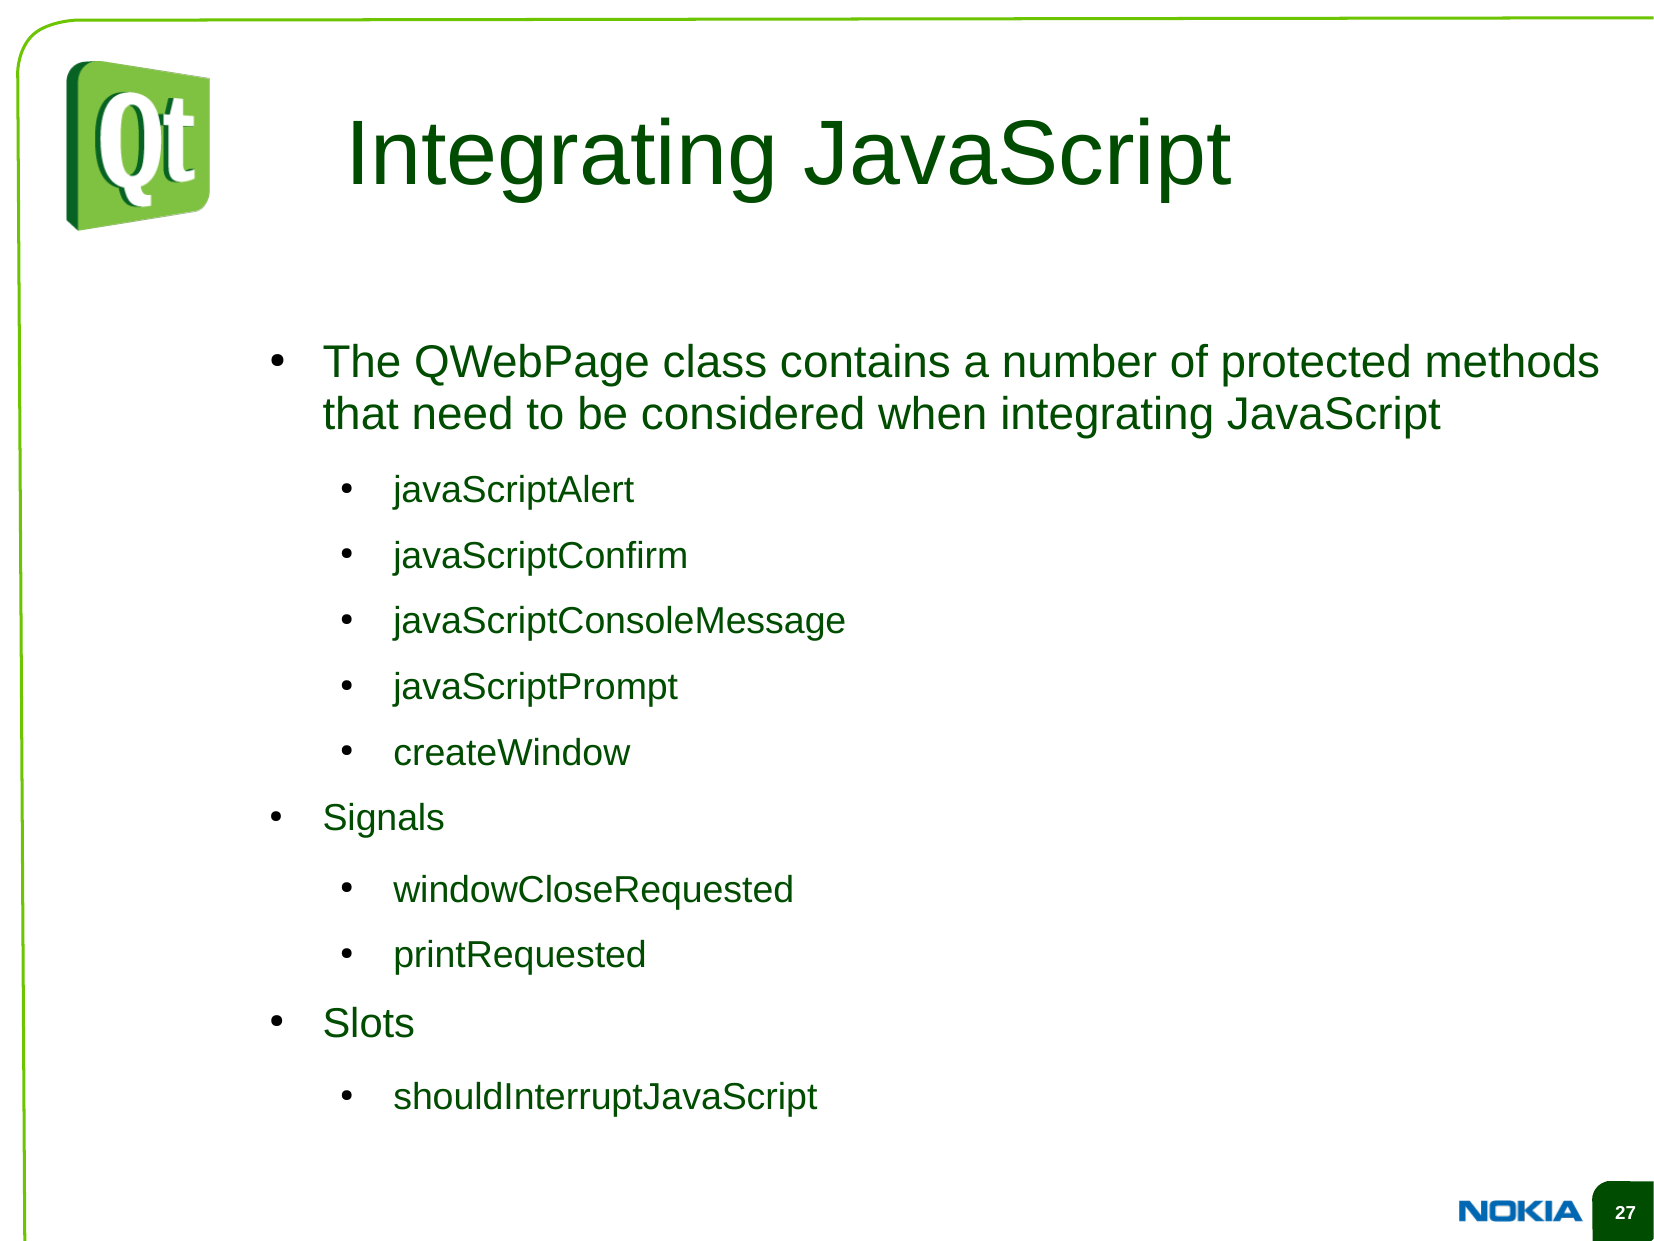

# Integrating JavaScript
The QWebPage class contains a number of protected methods that need to be considered when integrating JavaScript
javaScriptAlert
javaScriptConfirm
javaScriptConsoleMessage
javaScriptPrompt
createWindow
Signals
windowCloseRequested
printRequested
Slots
shouldInterruptJavaScript